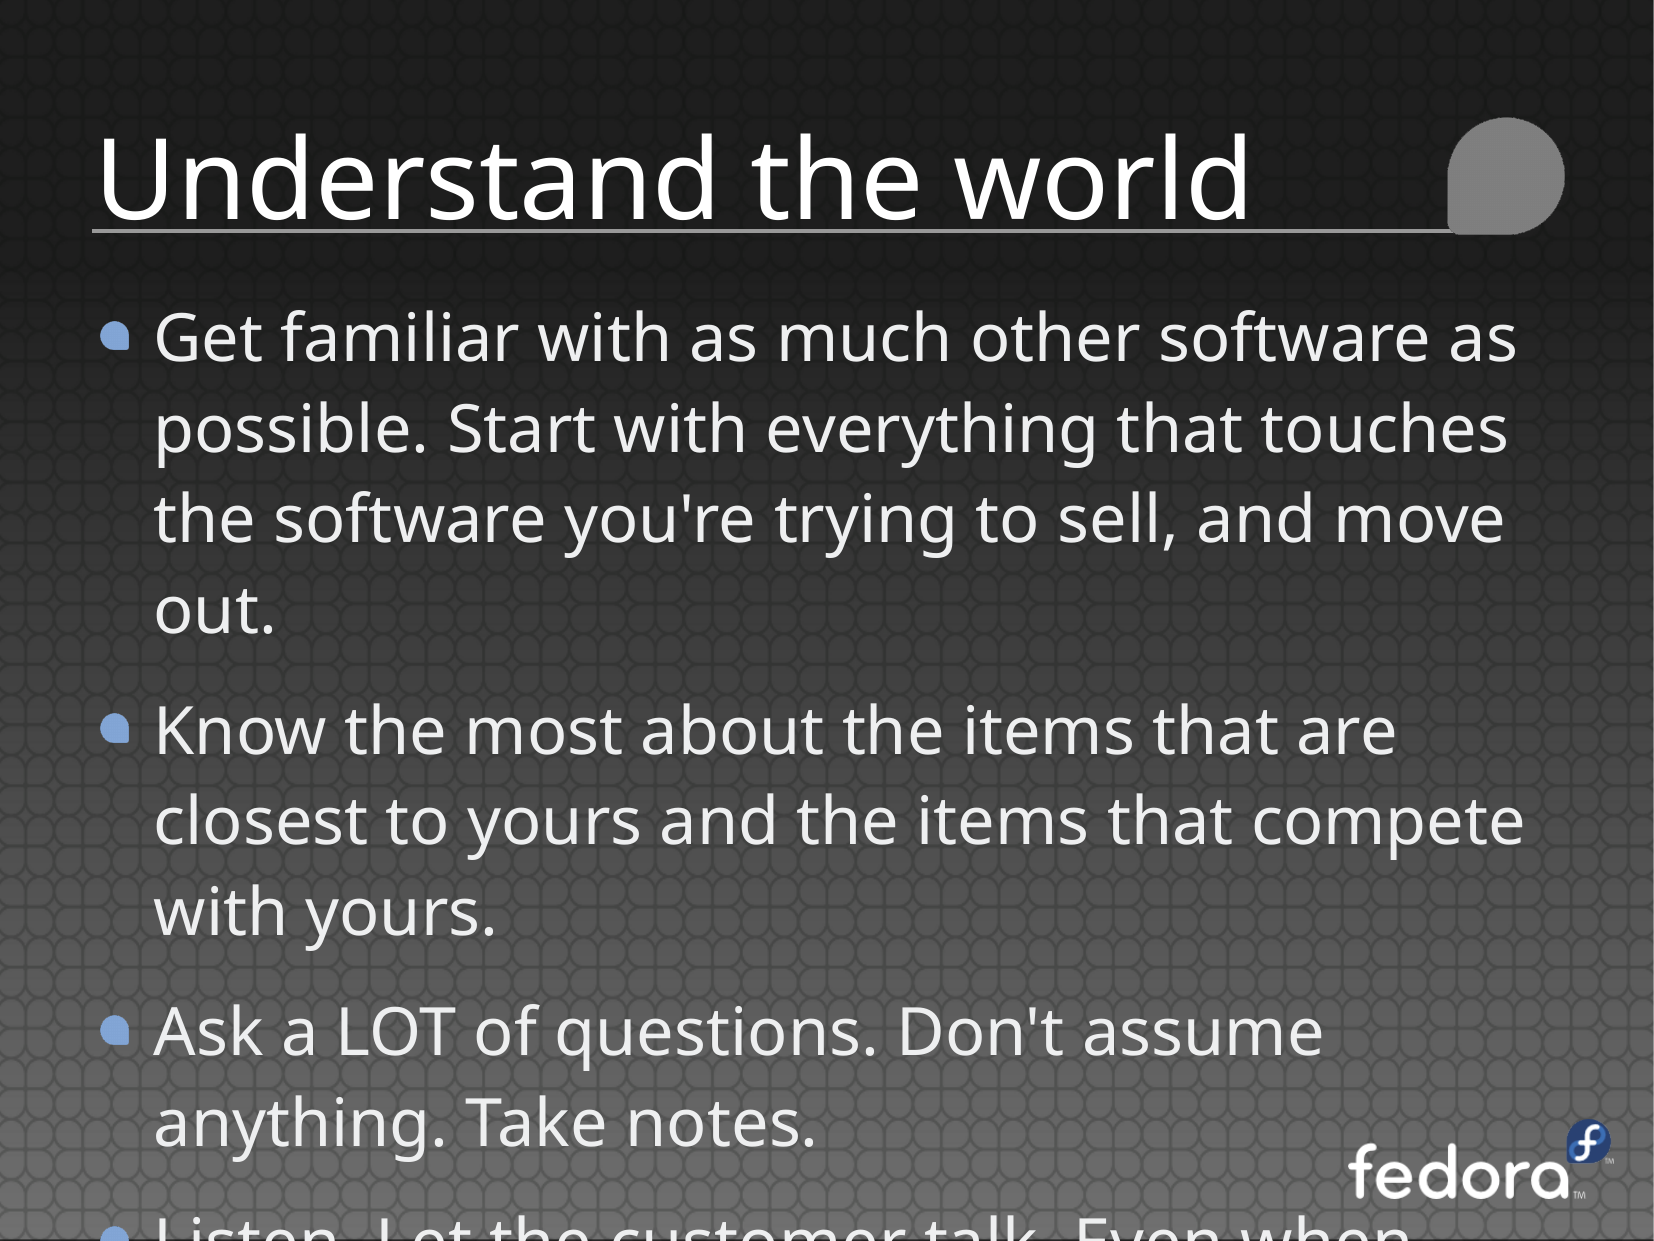

Understand the world
# Get familiar with as much other software as possible. Start with everything that touches the software you're trying to sell, and move out.
Know the most about the items that are closest to yours and the items that compete with yours.
Ask a LOT of questions. Don't assume anything. Take notes.
Listen. Let the customer talk. Even when they're wrong. Listen more than you speak.